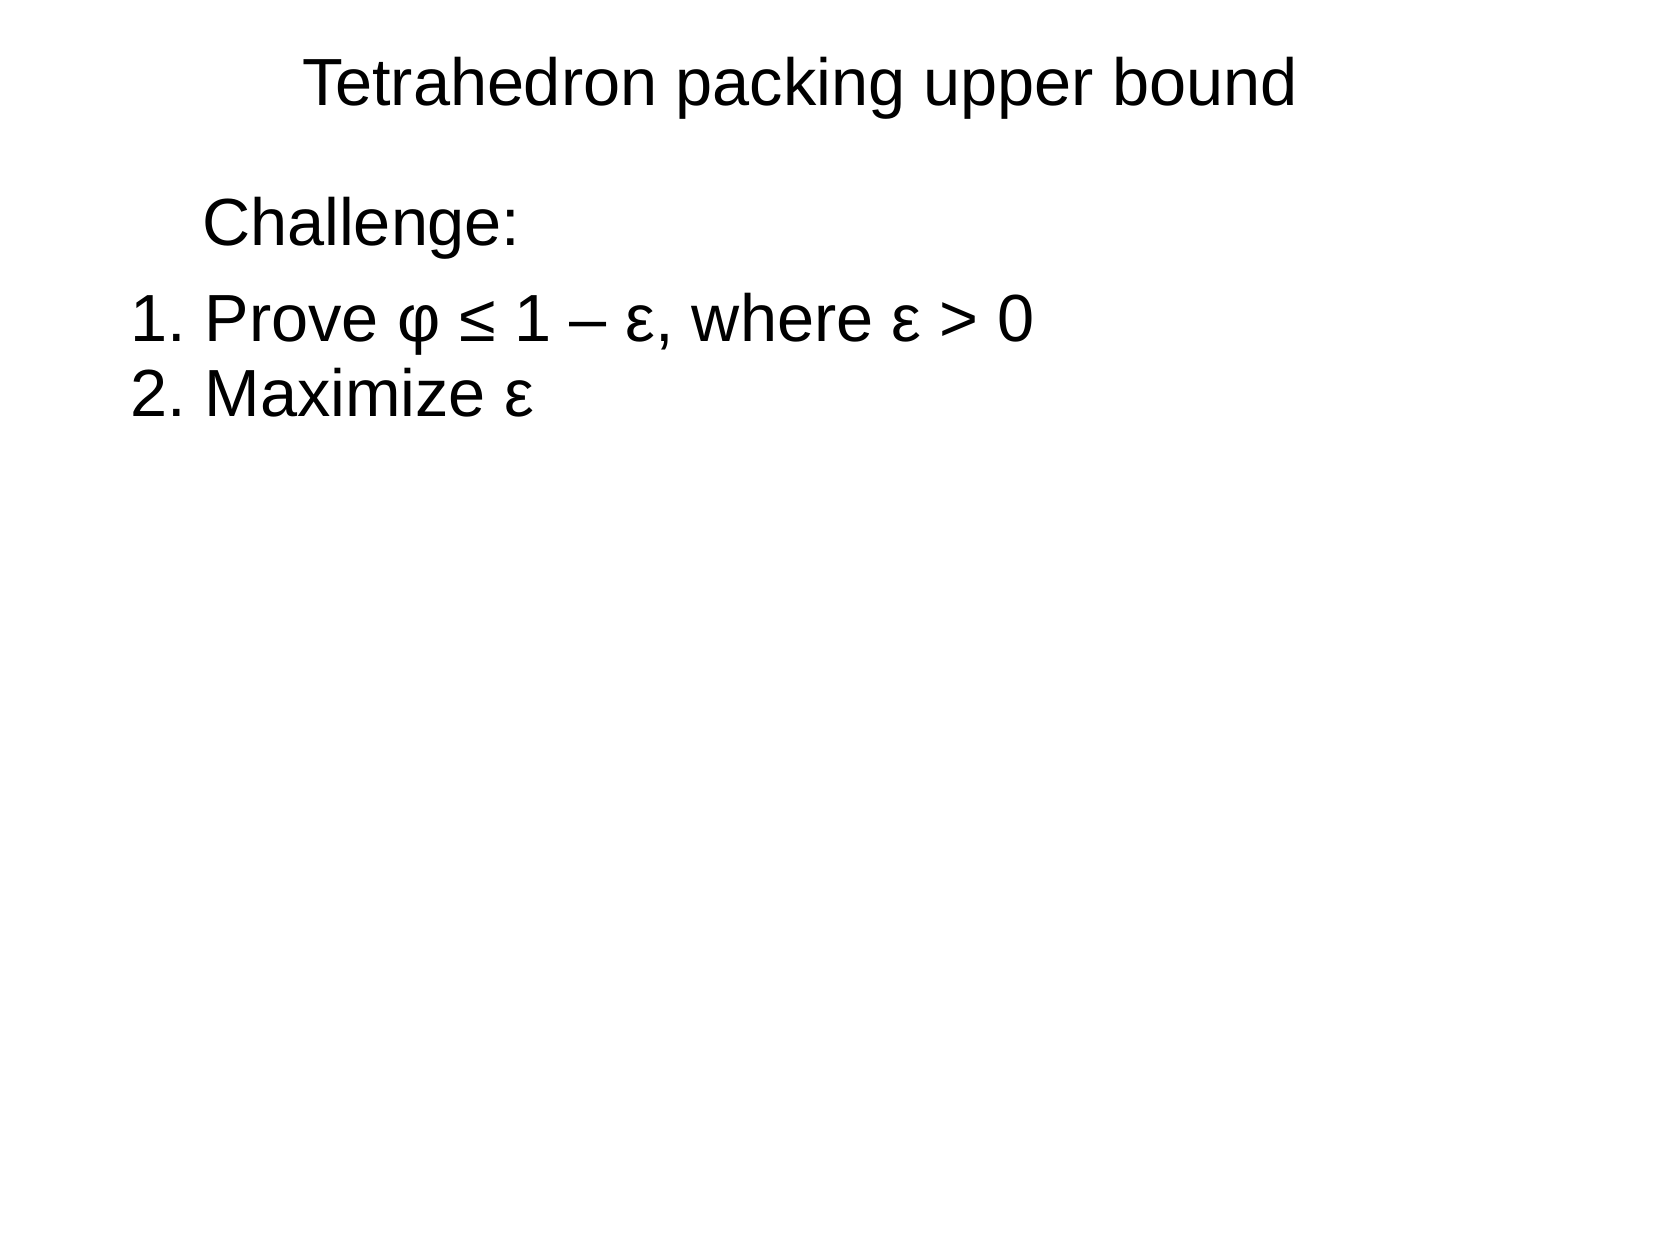

Tetrahedron packing upper bound
Challenge:
1. Prove φ ≤ 1 – ε, where ε > 0
2. Maximize ε